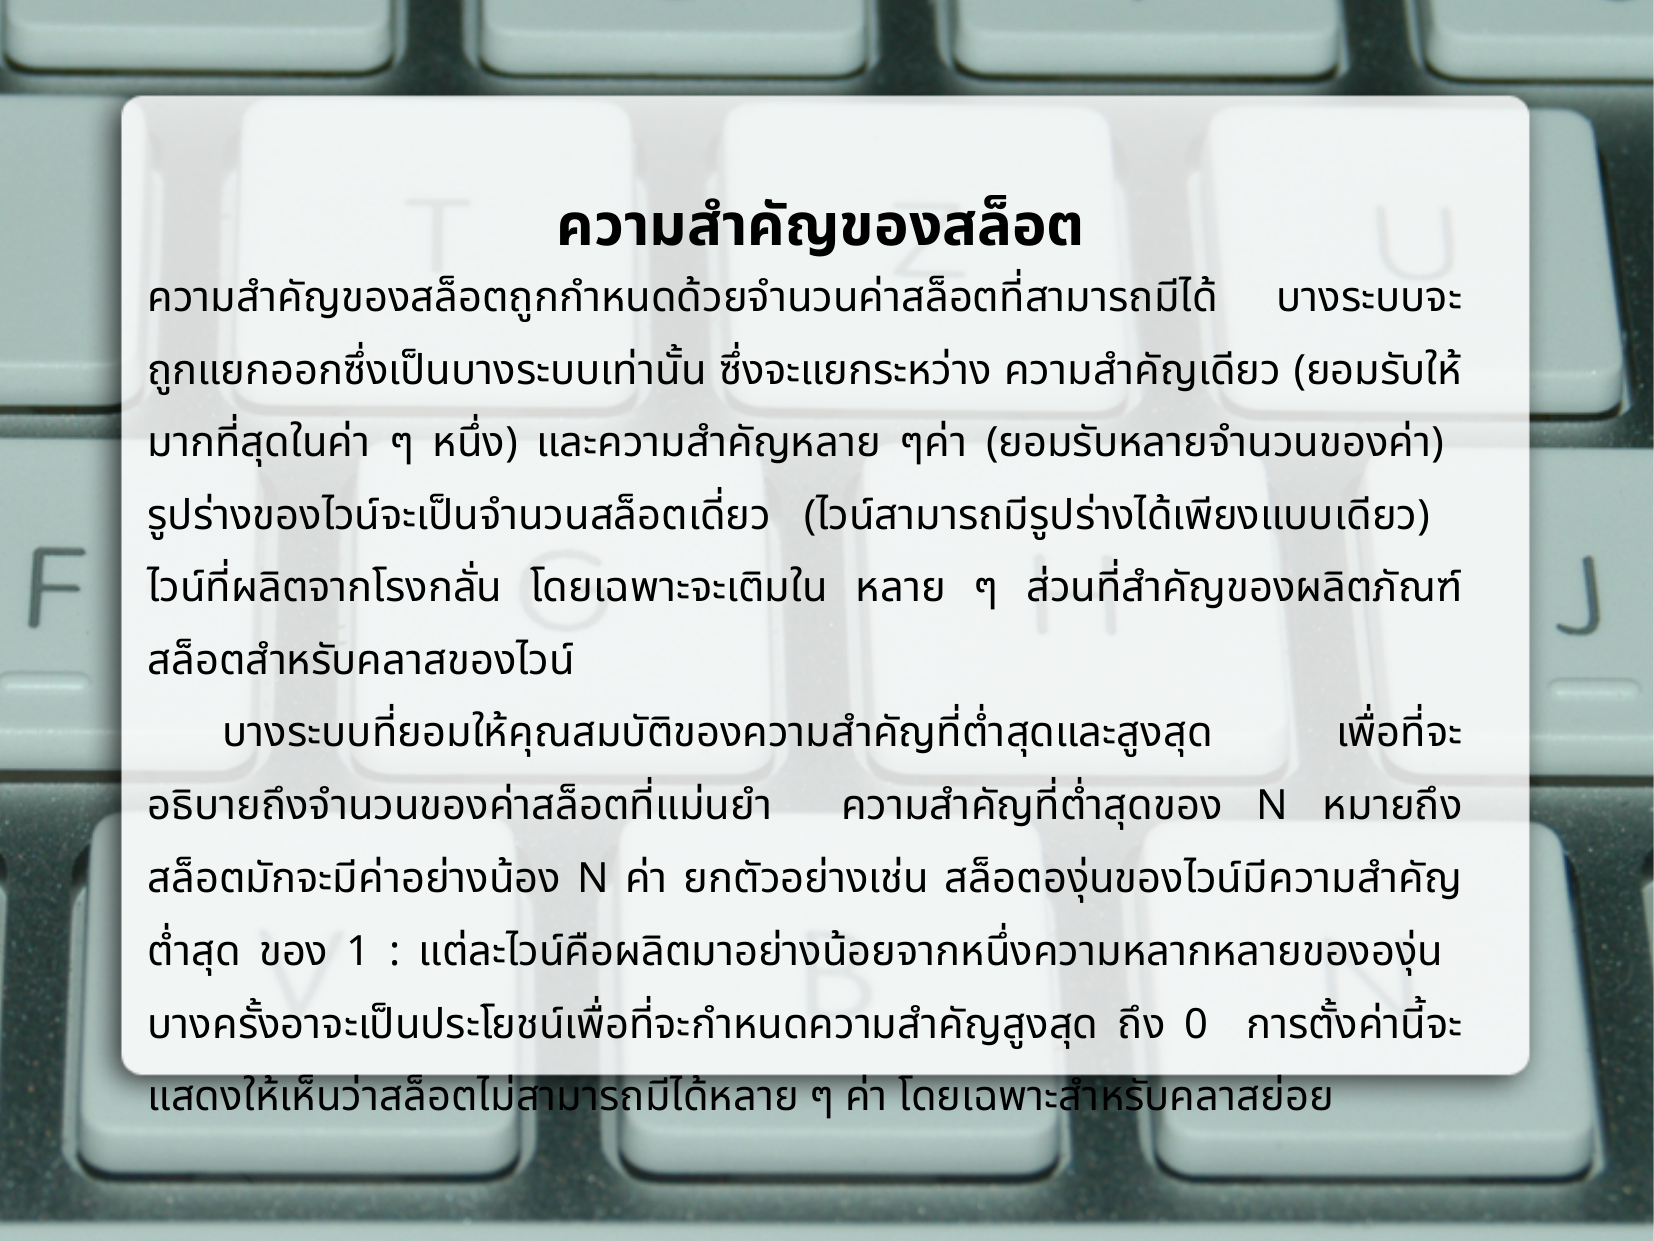

# ความสำคัญของสล็อต
ความสำคัญของสล็อตถูกกำหนดด้วยจำนวนค่าสล็อตที่สามารถมีได้ บางระบบจะถูกแยกออกซึ่งเป็นบางระบบเท่านั้น ซึ่งจะแยกระหว่าง ความสำคัญเดียว (ยอมรับให้มากที่สุดในค่า ๆ หนึ่ง) และความสำคัญหลาย ๆค่า (ยอมรับหลายจำนวนของค่า) รูปร่างของไวน์จะเป็นจำนวนสล็อตเดี่ยว (ไวน์สามารถมีรูปร่างได้เพียงแบบเดียว) ไวน์ที่ผลิตจากโรงกลั่น โดยเฉพาะจะเติมใน หลาย ๆ ส่วนที่สำคัญของผลิตภัณฑ์สล็อตสำหรับคลาสของไวน์
	บางระบบที่ยอมให้คุณสมบัติของความสำคัญที่ต่ำสุดและสูงสุด เพื่อที่จะอธิบายถึงจำนวนของค่าสล็อตที่แม่นยำ ความสำคัญที่ต่ำสุดของ N หมายถึงสล็อตมักจะมีค่าอย่างน้อง N ค่า ยกตัวอย่างเช่น สล็อตองุ่นของไวน์มีความสำคัญต่ำสุด ของ 1 : แต่ละไวน์คือผลิตมาอย่างน้อยจากหนึ่งความหลากหลายขององุ่น บางครั้งอาจะเป็นประโยชน์เพื่อที่จะกำหนดความสำคัญสูงสุด ถึง 0 การตั้งค่านี้จะแสดงให้เห็นว่าสล็อตไม่สามารถมีได้หลาย ๆ ค่า โดยเฉพาะสำหรับคลาสย่อย